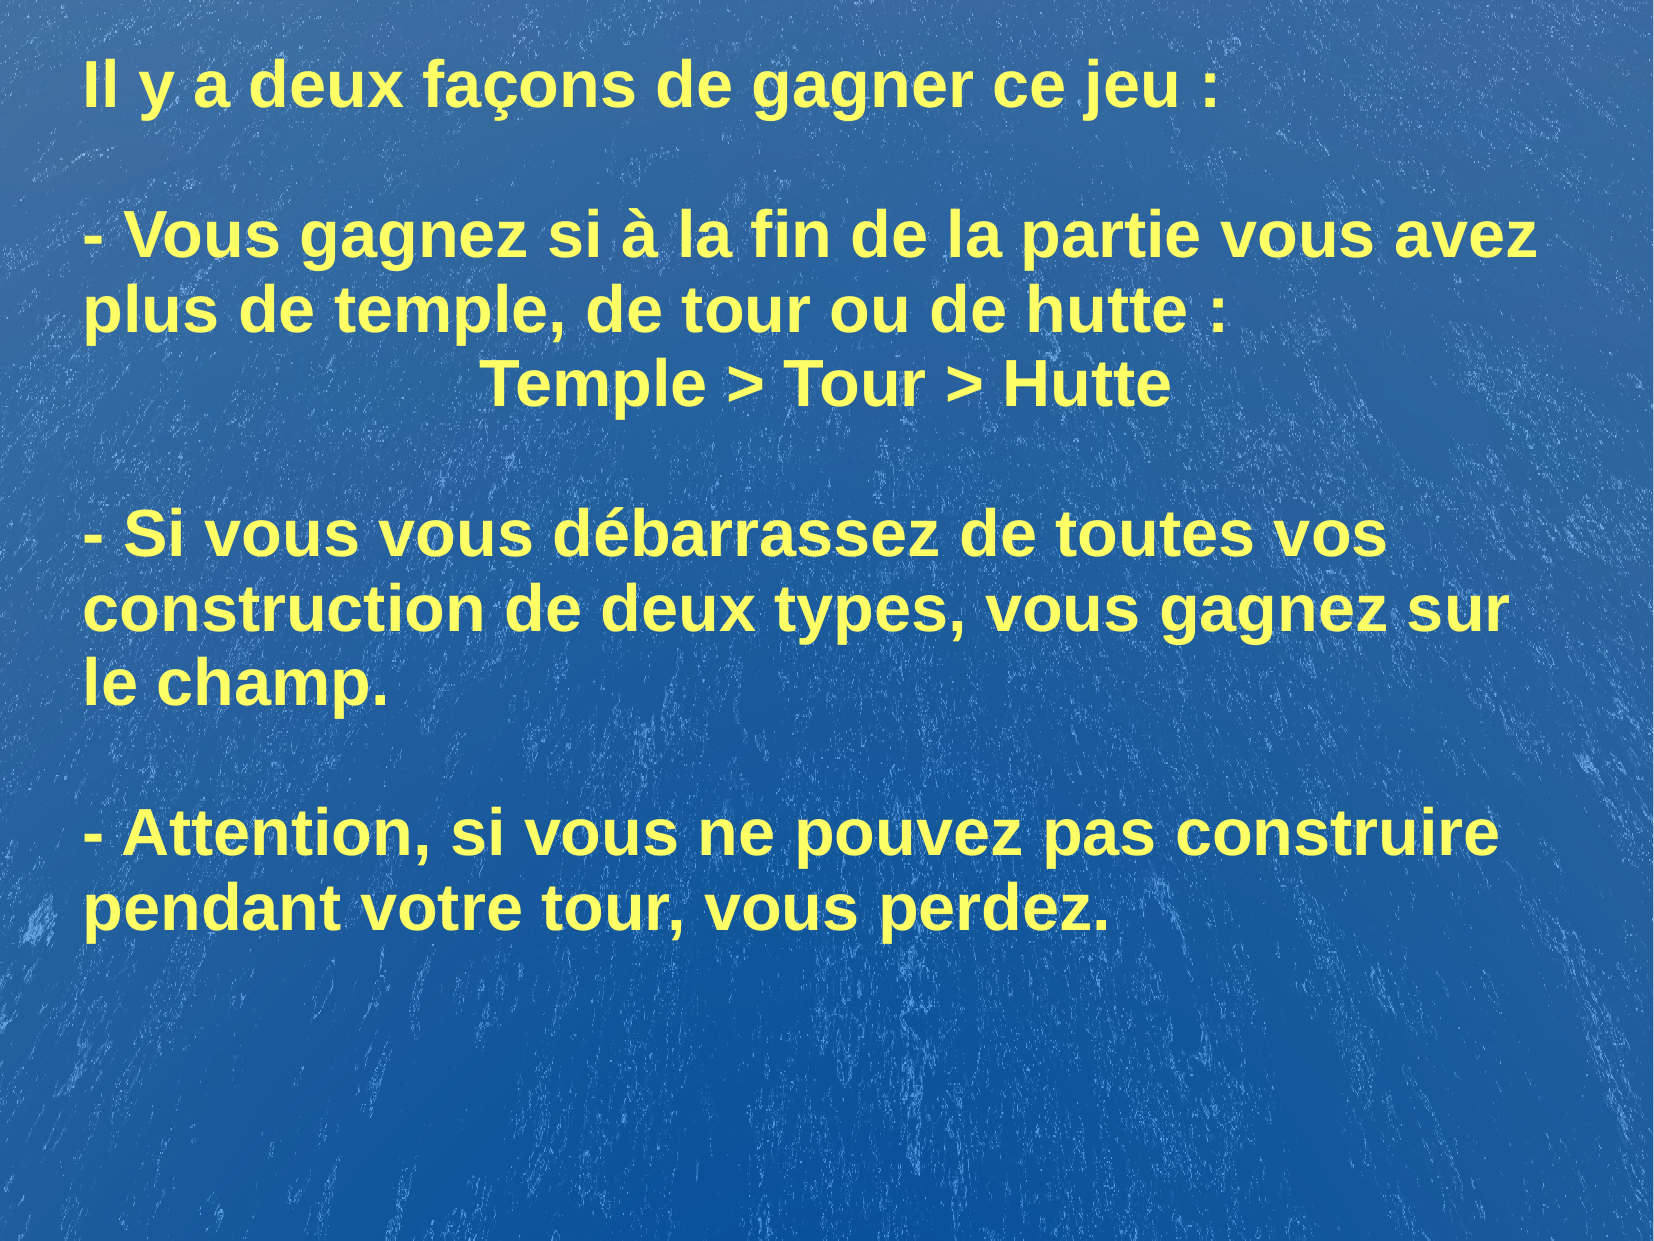

# Comment gagner
Il y a deux façons de gagner ce jeu :
- Vous gagnez si à la fin de la partie vous avez plus de temple, de tour ou de hutte :
Temple > Tour > Hutte
- Si vous vous débarrassez de toutes vos construction de deux types, vous gagnez sur le champ.
- Attention, si vous ne pouvez pas construire pendant votre tour, vous perdez.